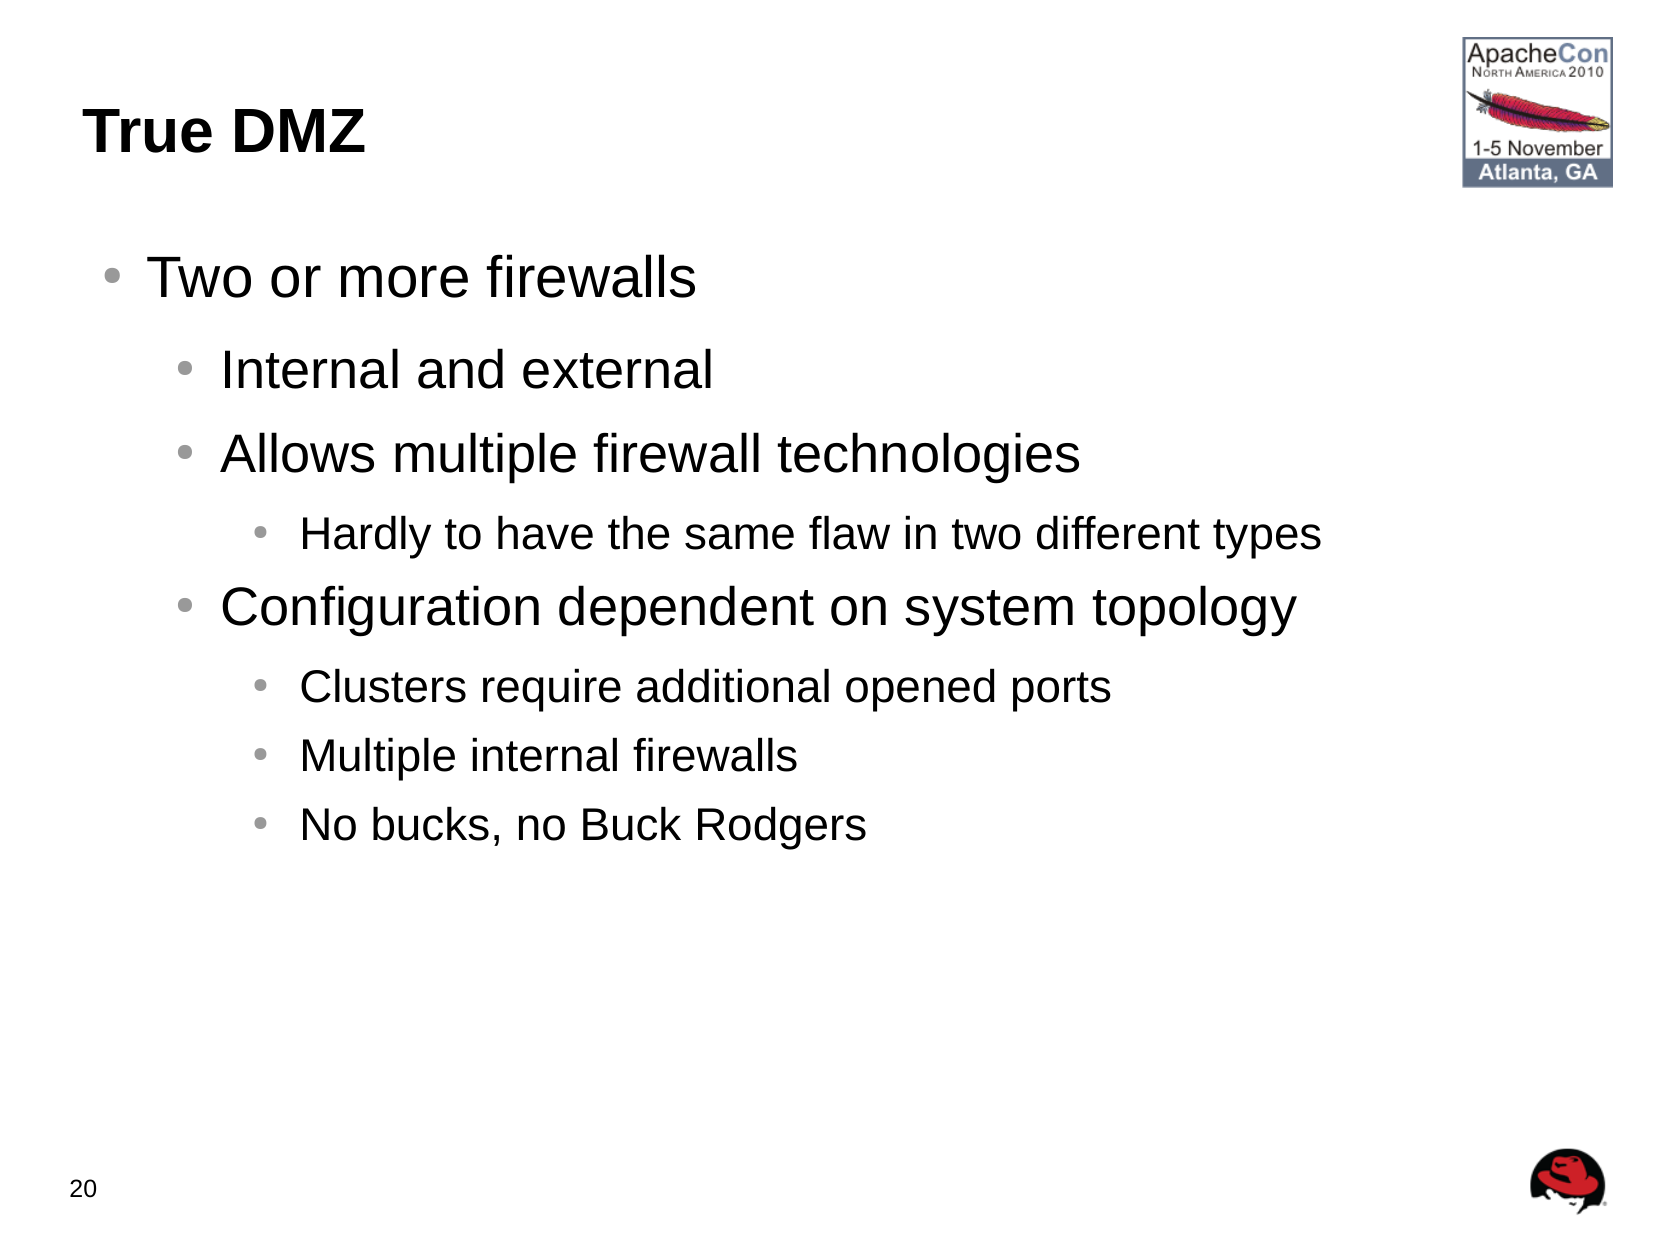

# True DMZ
Two or more firewalls
Internal and external
Allows multiple firewall technologies
Hardly to have the same flaw in two different types
Configuration dependent on system topology
Clusters require additional opened ports
Multiple internal firewalls
No bucks, no Buck Rodgers